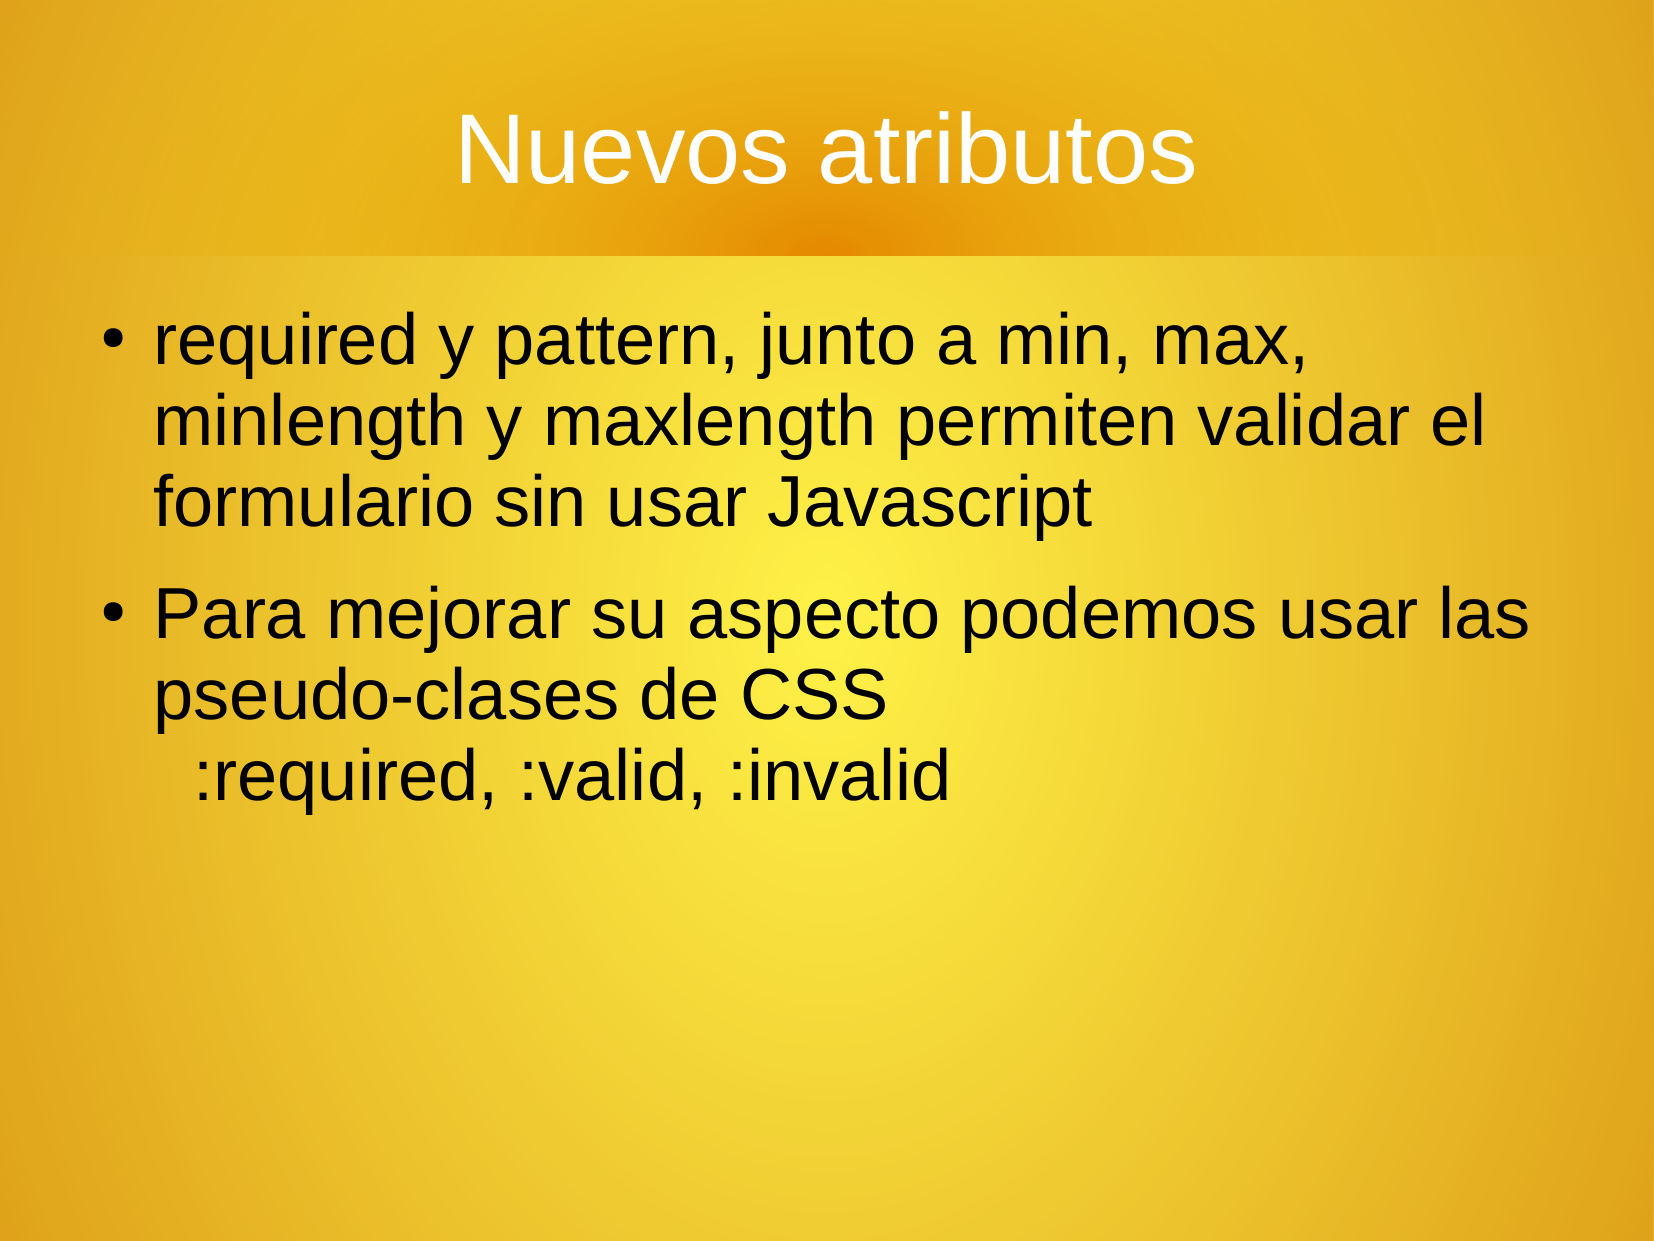

# Nuevos atributos
required y pattern, junto a min, max, minlength y maxlength permiten validar el formulario sin usar Javascript
Para mejorar su aspecto podemos usar las pseudo-clases de CSS
 :required, :valid, :invalid